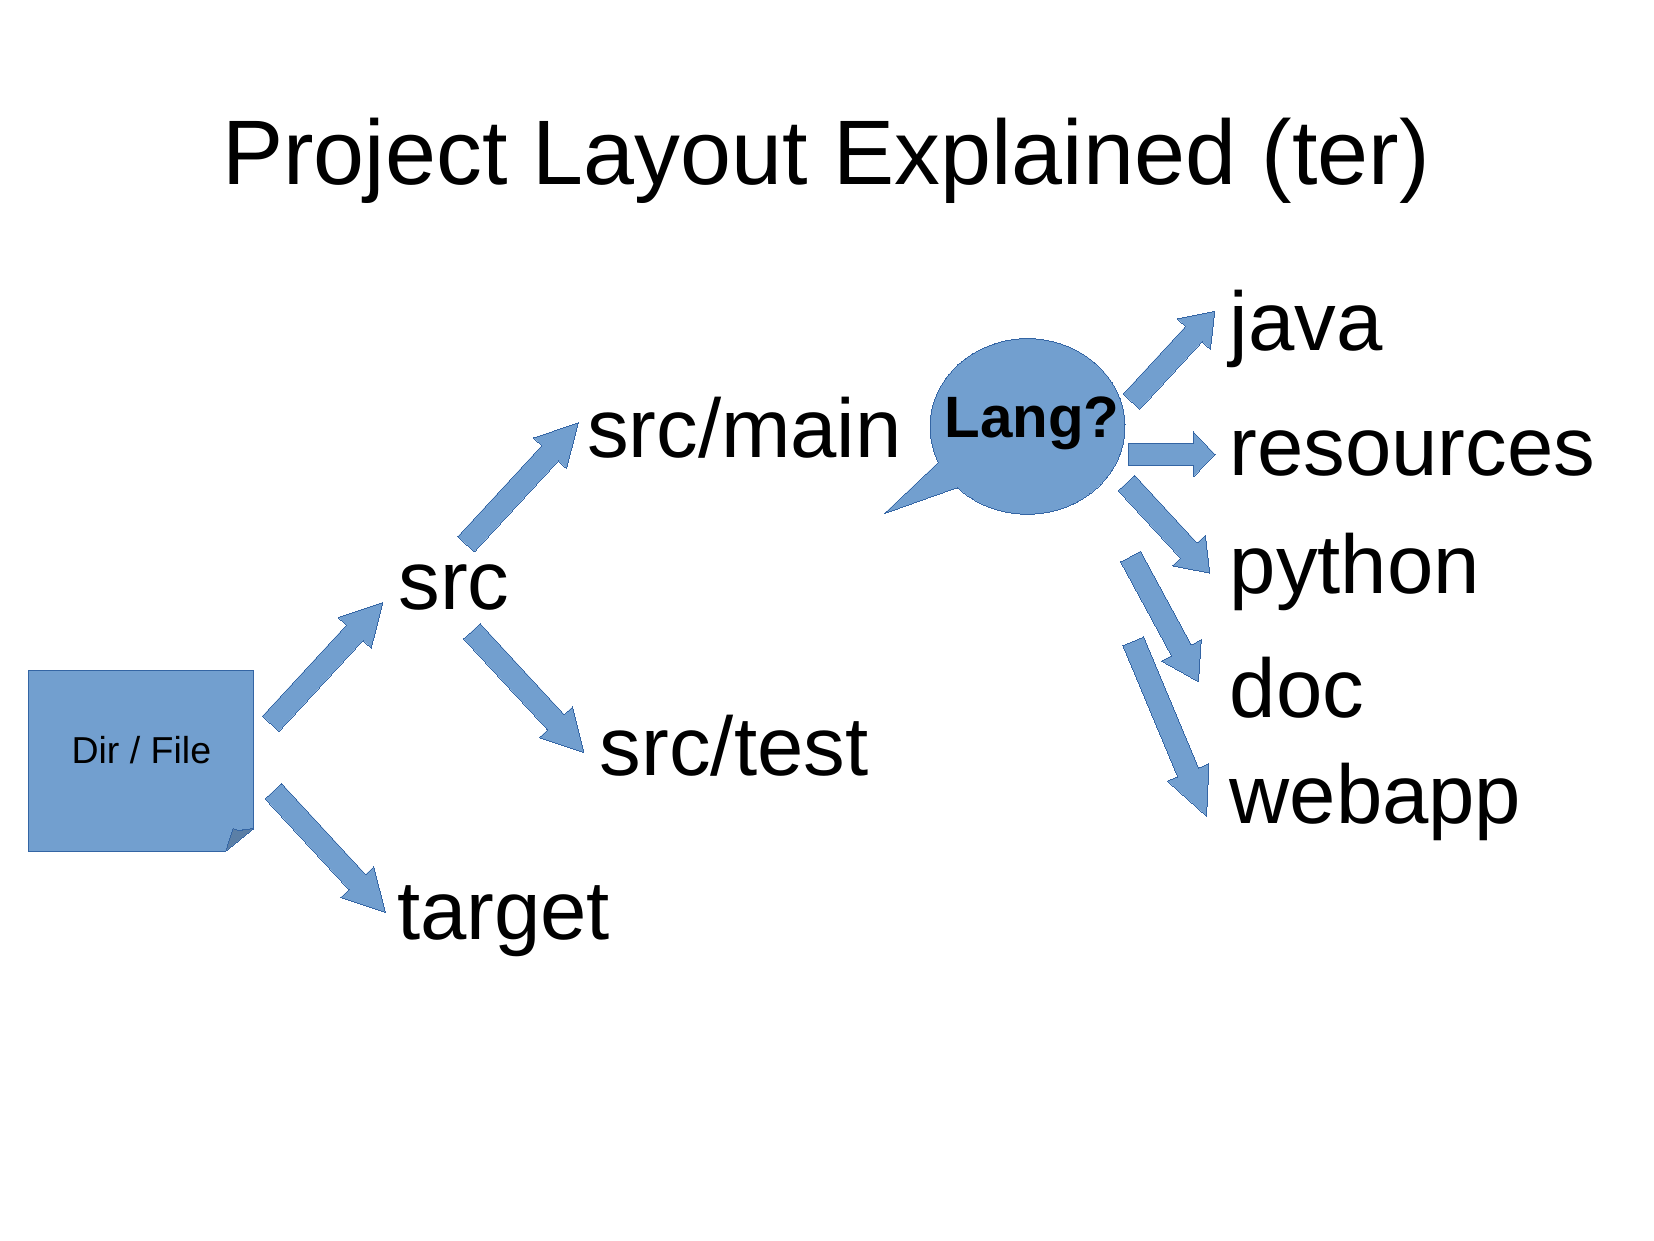

# Project Layout Explained (ter)
java
src/main
Lang?
resources
python
src
doc
Dir / File
src/test
webapp
target